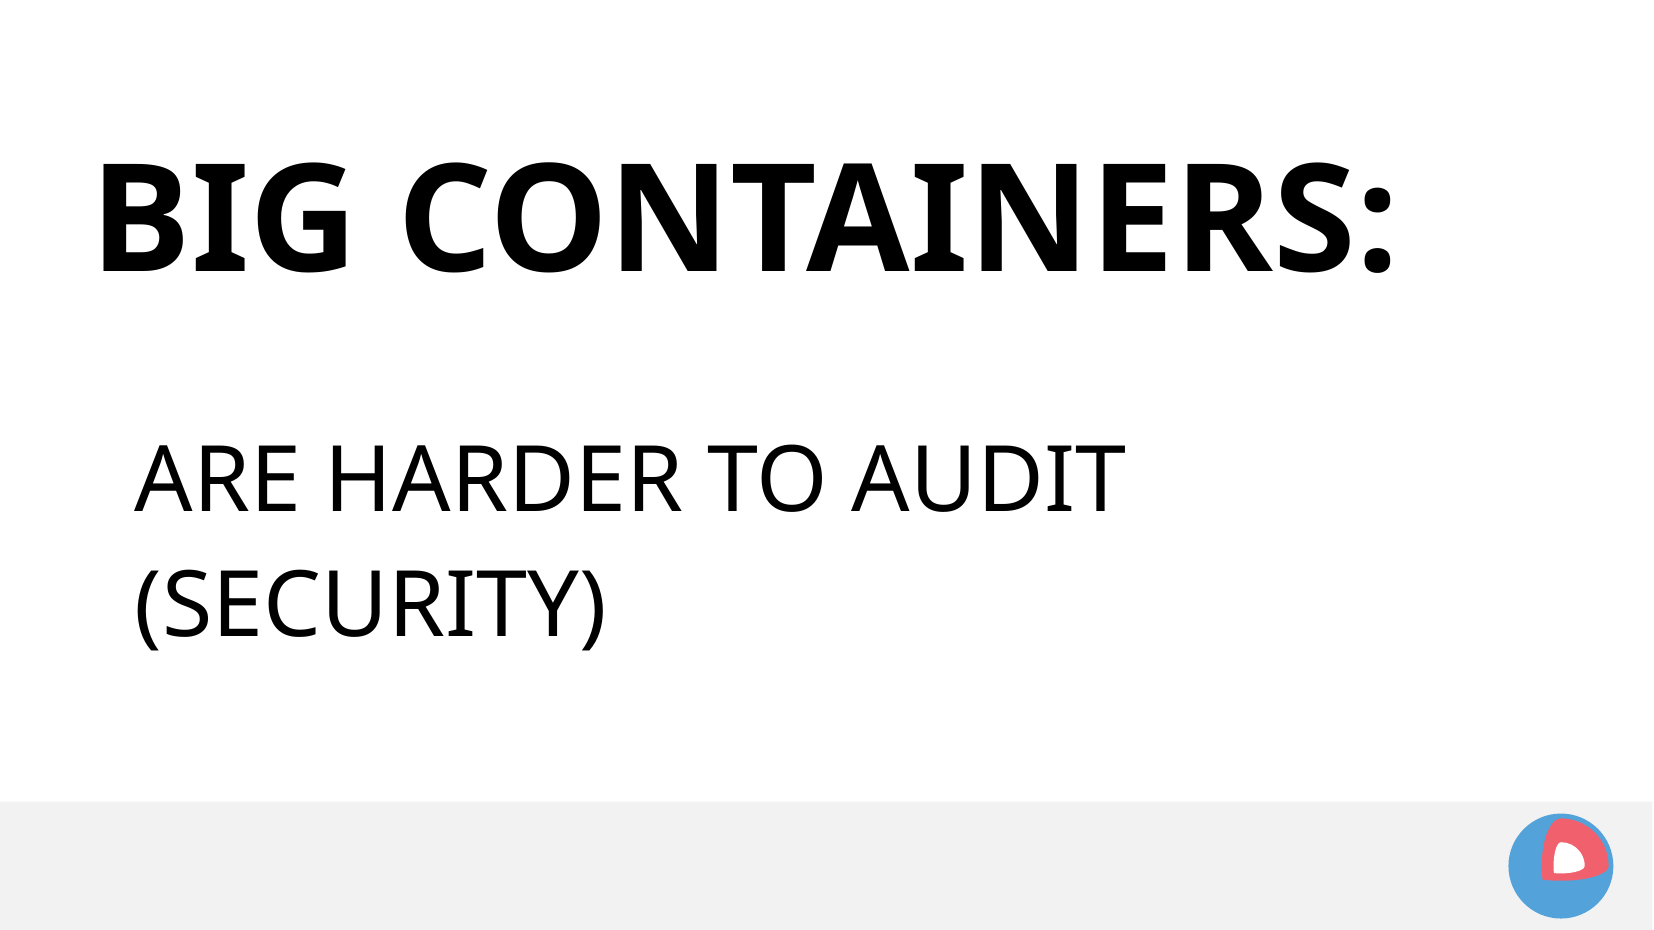

BIG CONTAINERS:
ARE HARDER TO AUDIT
(SECURITY)